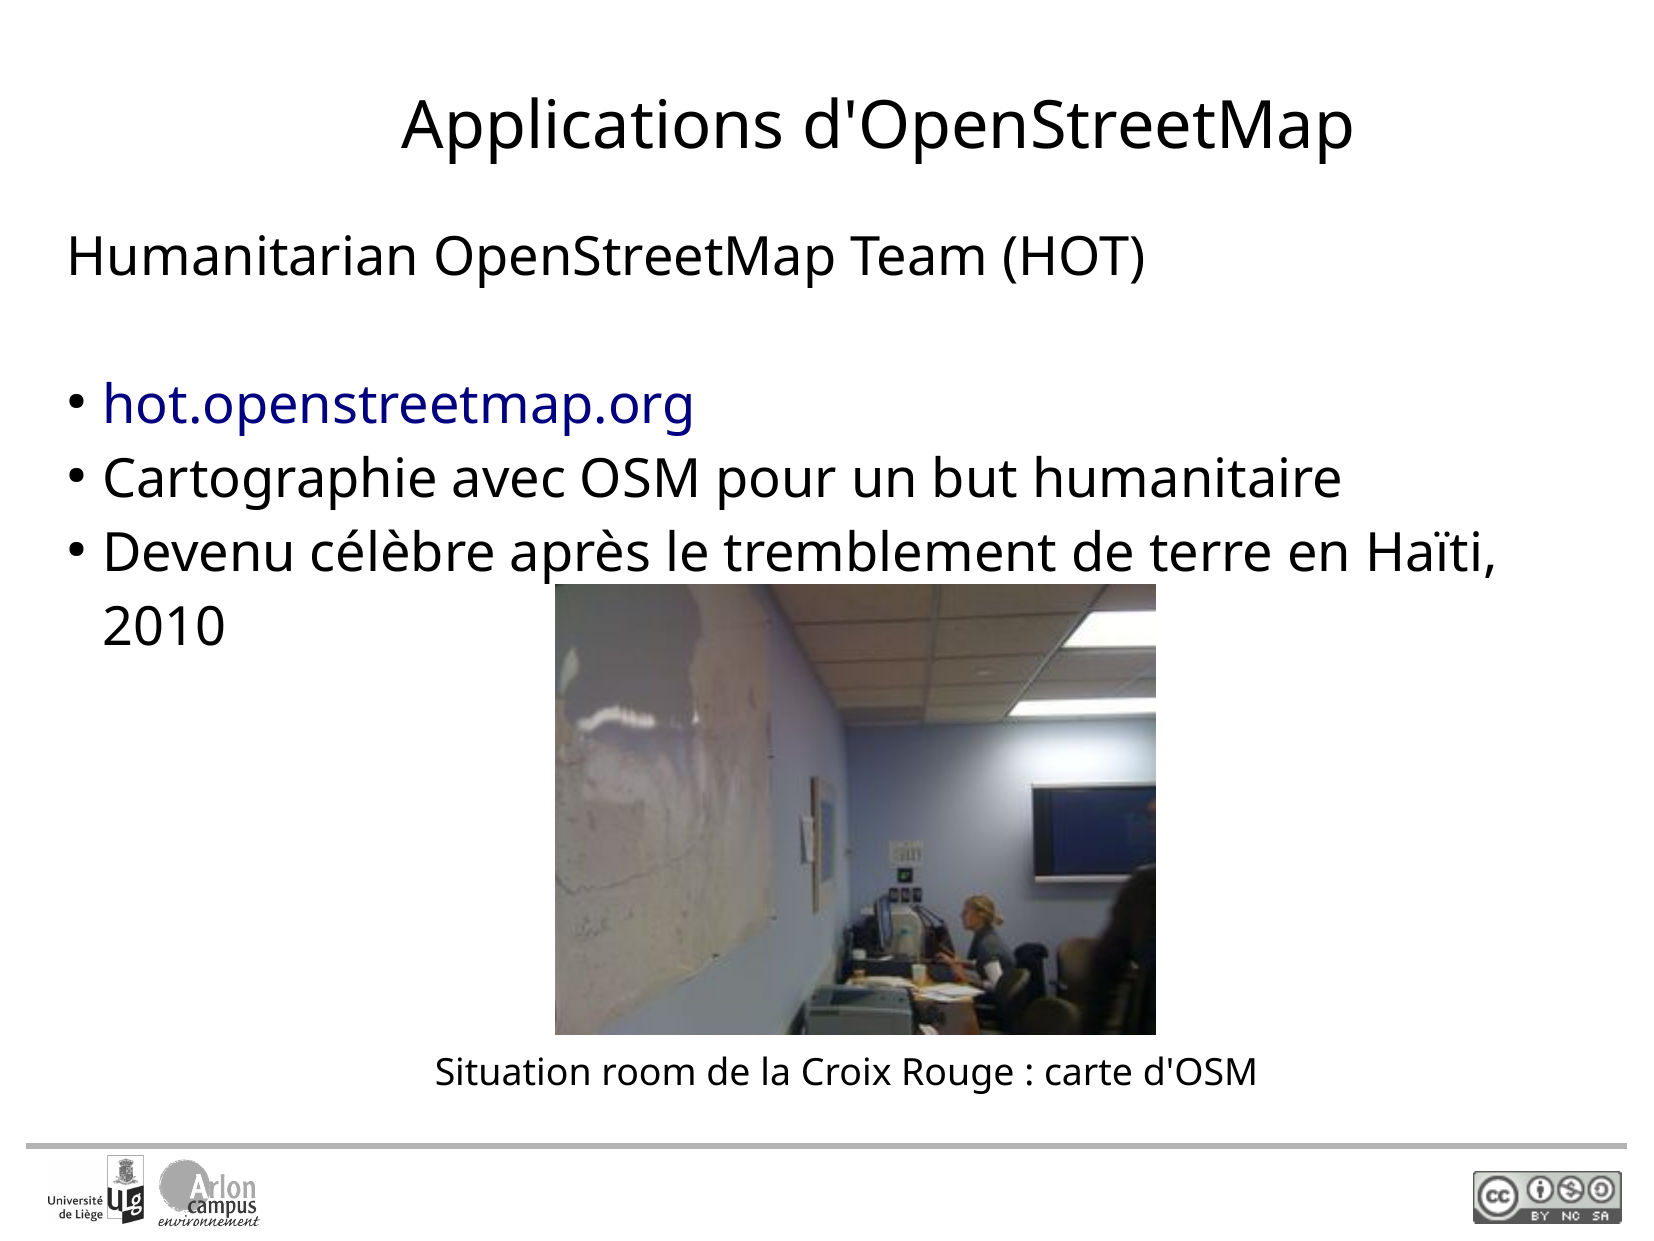

# Applications d'OpenStreetMap
Humanitarian OpenStreetMap Team (HOT)
hot.openstreetmap.org
Cartographie avec OSM pour un but humanitaire
Devenu célèbre après le tremblement de terre en Haïti, 2010
Situation room de la Croix Rouge : carte d'OSM